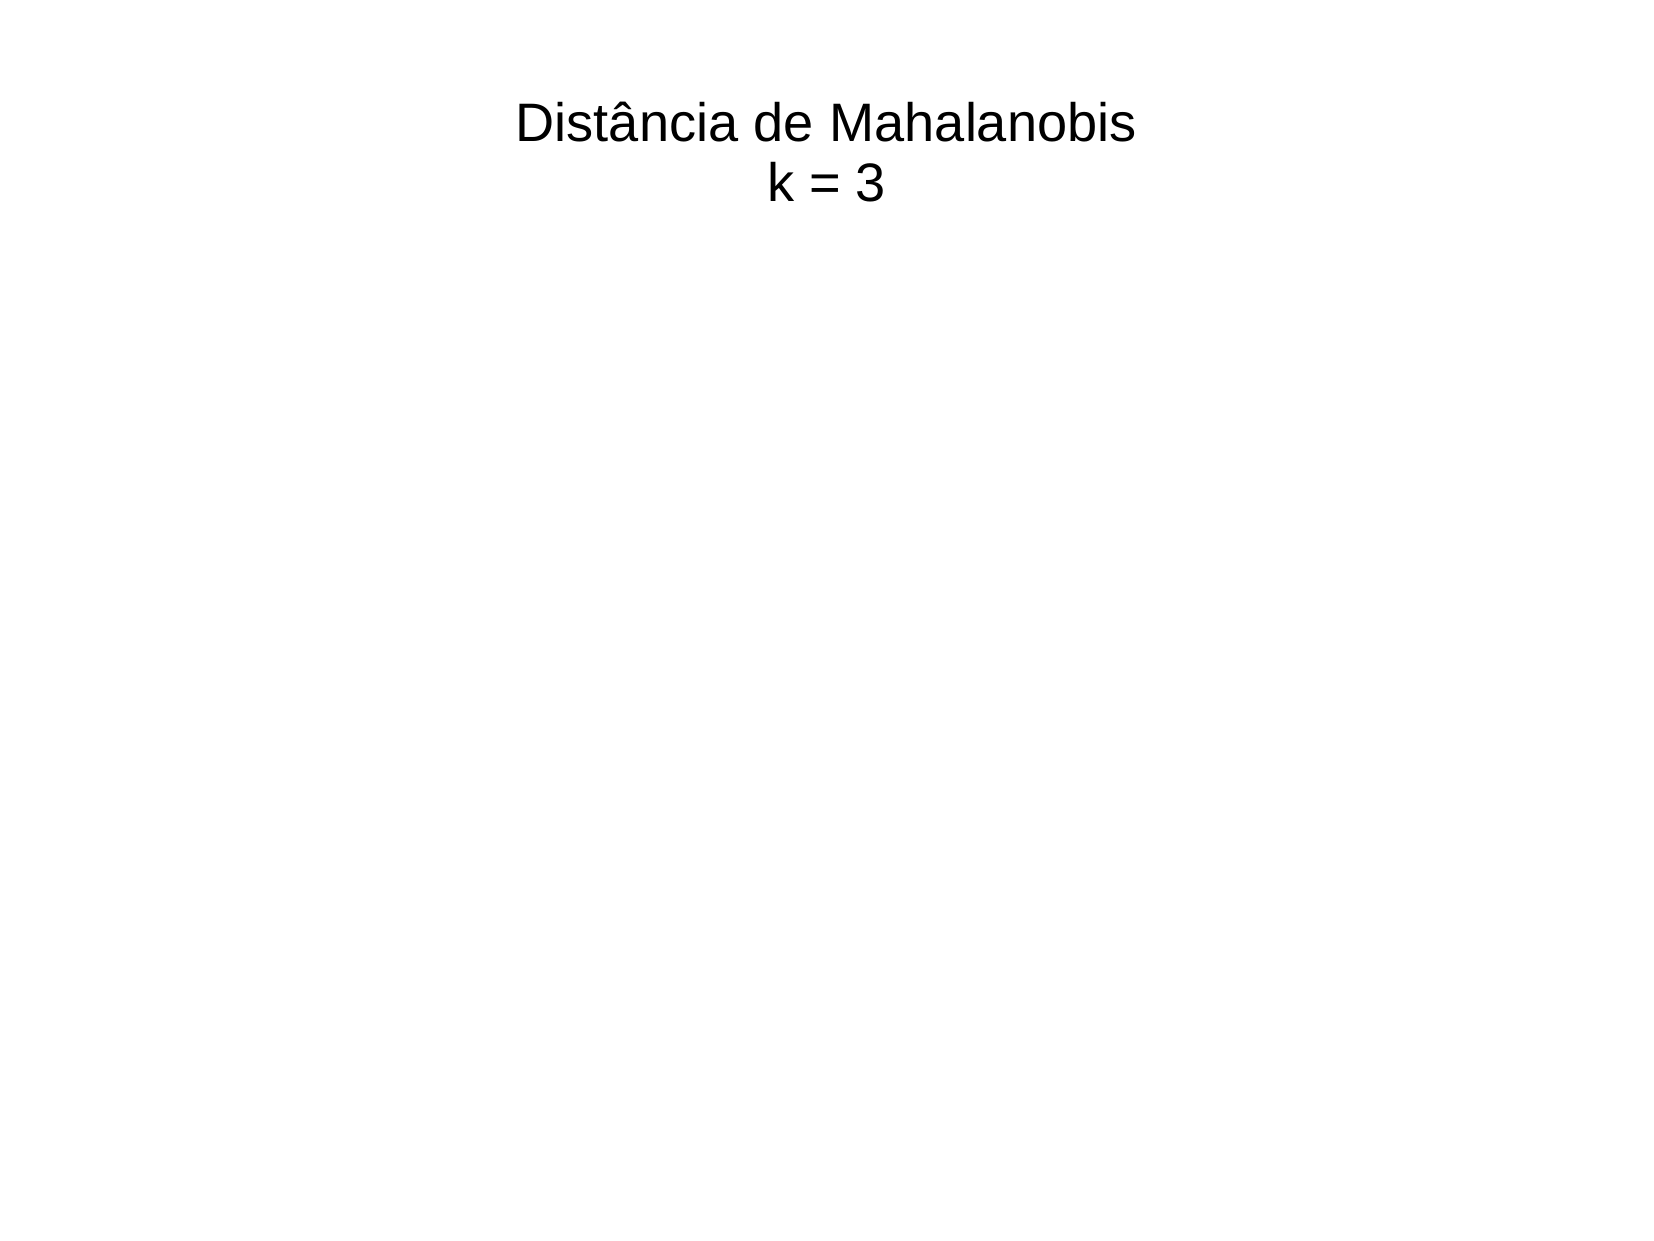

# Distância de Mahalanobis k = 3